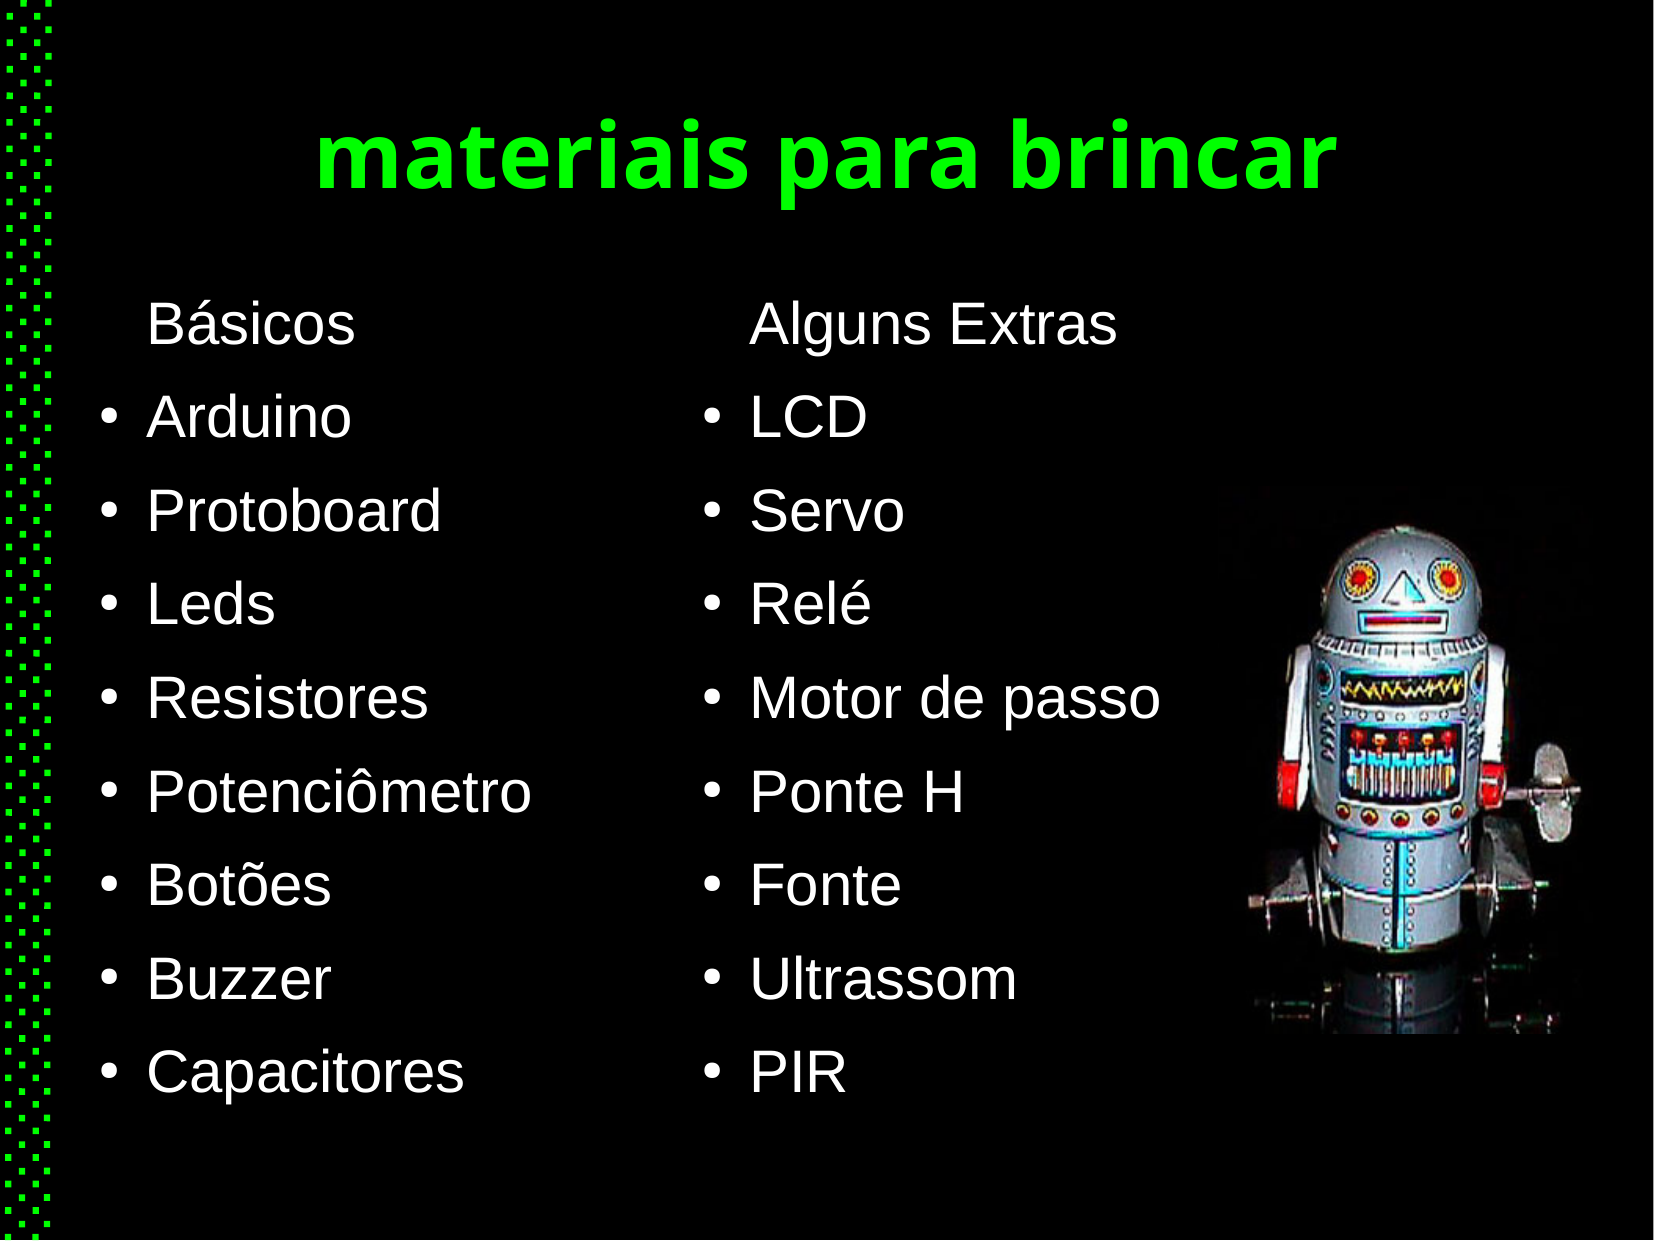

# materiais para brincar
Básicos
Arduino
Protoboard
Leds
Resistores
Potenciômetro
Botões
Buzzer
Capacitores
Alguns Extras
LCD
Servo
Relé
Motor de passo
Ponte H
Fonte
Ultrassom
PIR